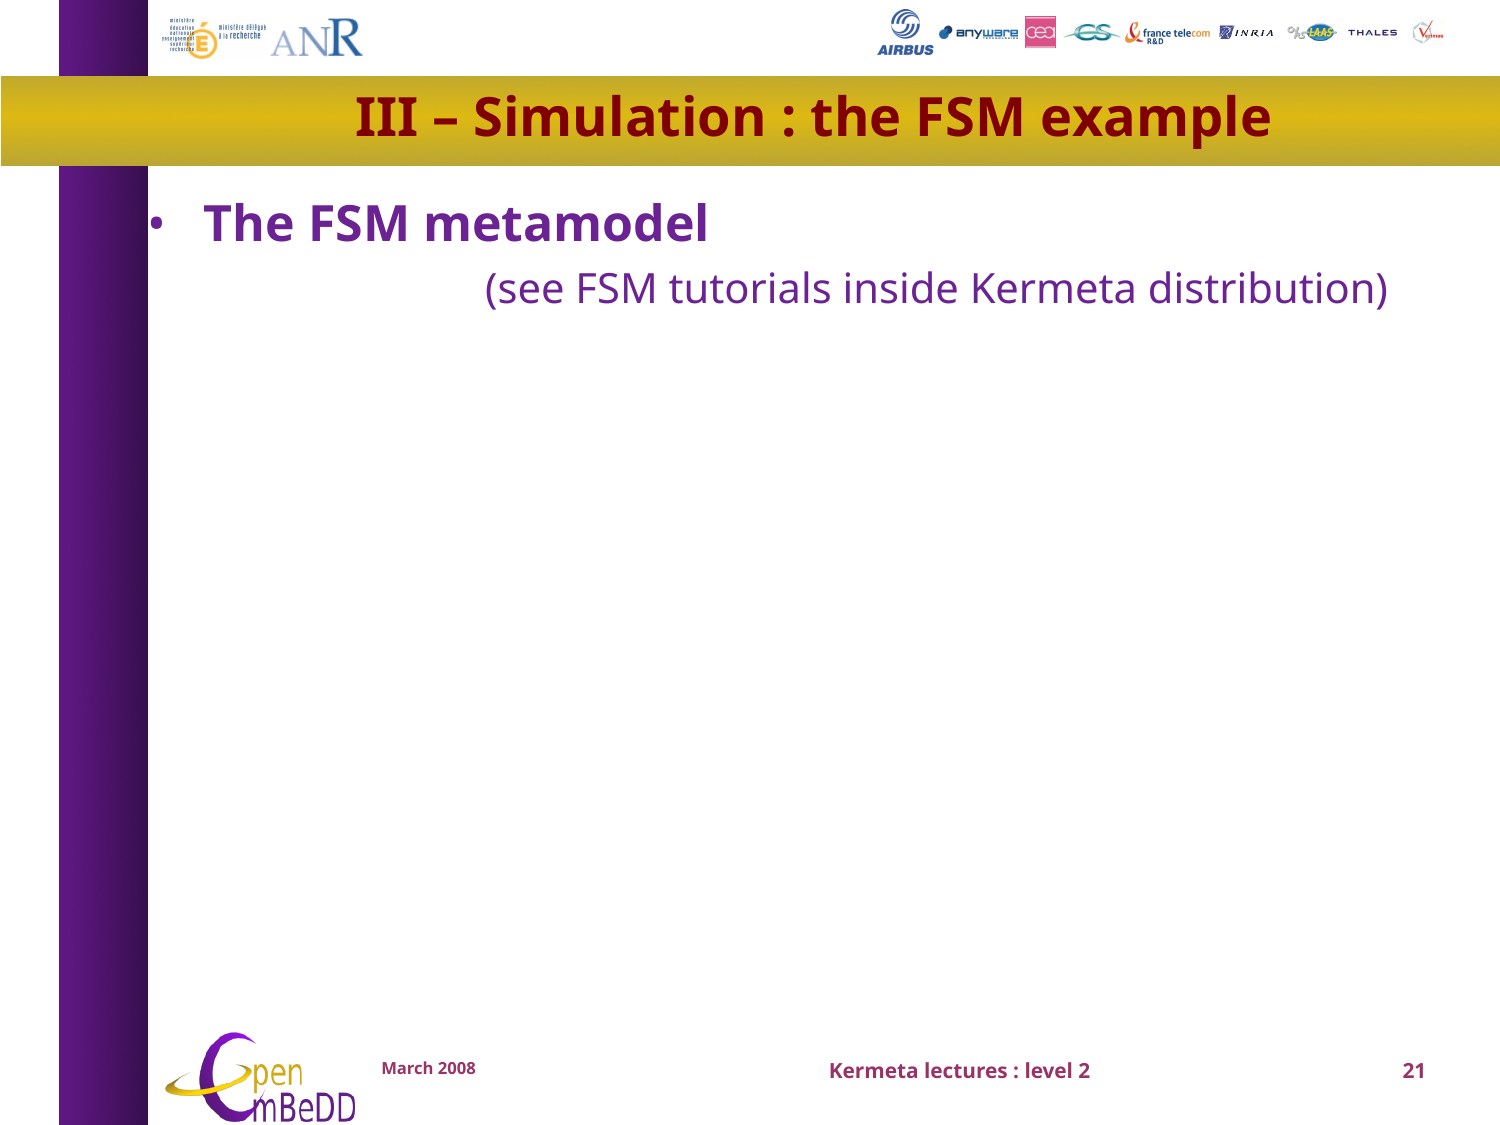

# III – Simulation : the FSM example
The FSM metamodel
(see FSM tutorials inside Kermeta distribution)
Kermeta lectures : level 2
March 2008